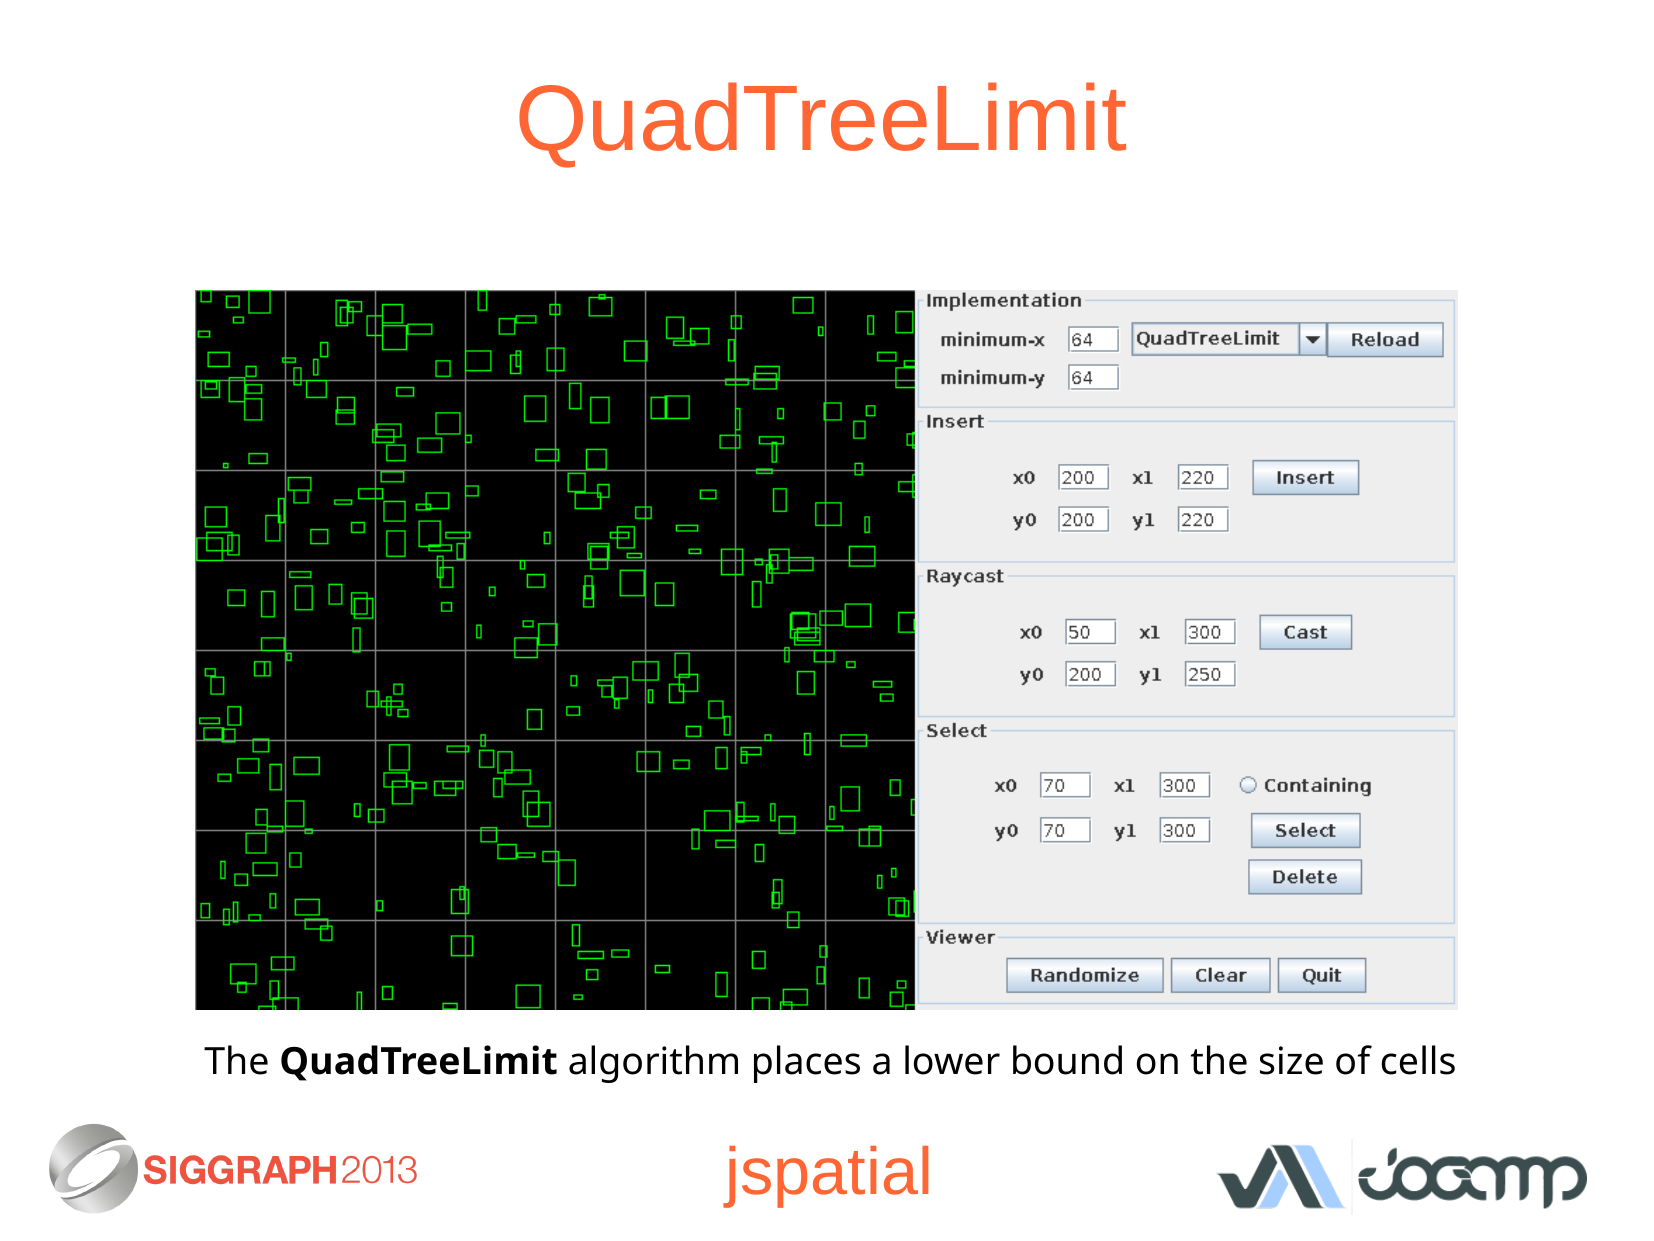

# QuadTreeLimit
The QuadTreeLimit algorithm places a lower bound on the size of cells
jspatial